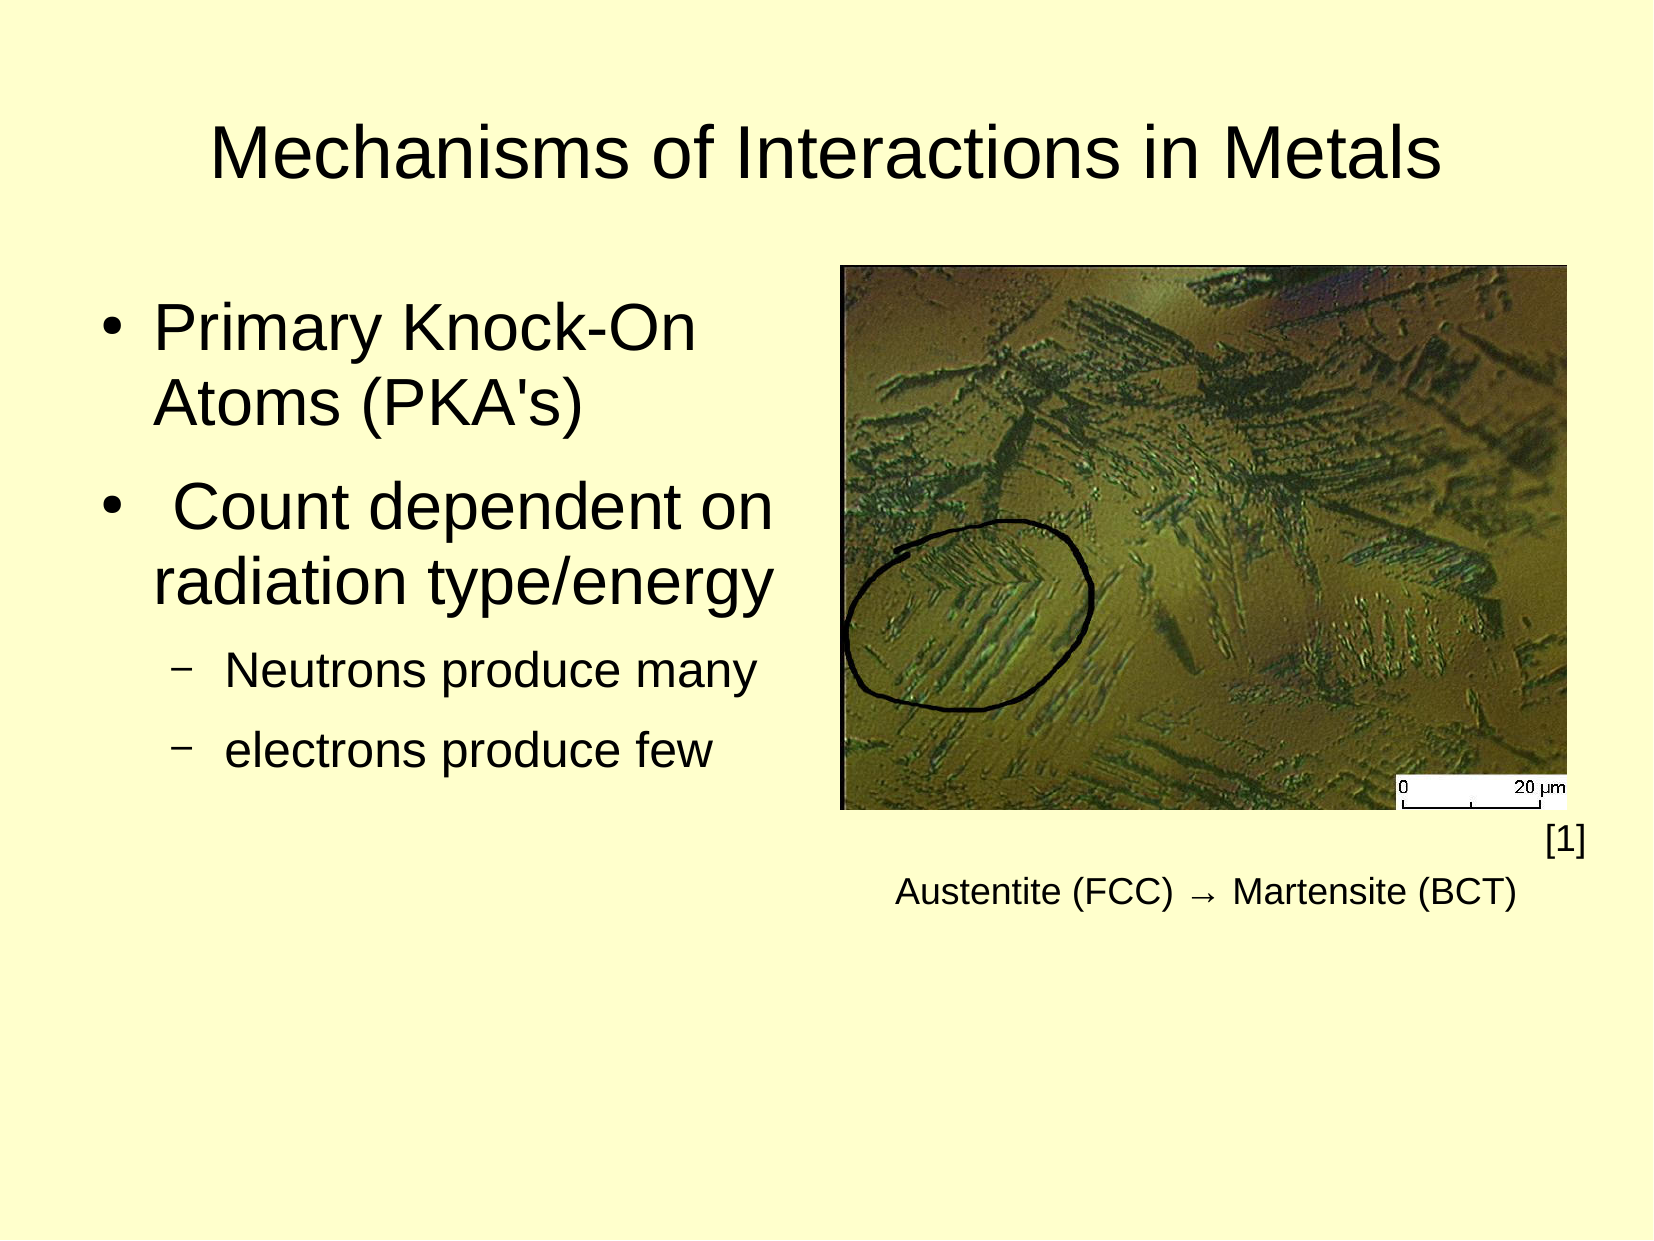

# Mechanisms of Interactions in Metals
Primary Knock-On Atoms (PKA's)
 Count dependent on radiation type/energy
Neutrons produce many
electrons produce few
[1]
 Austentite (FCC) → Martensite (BCT)